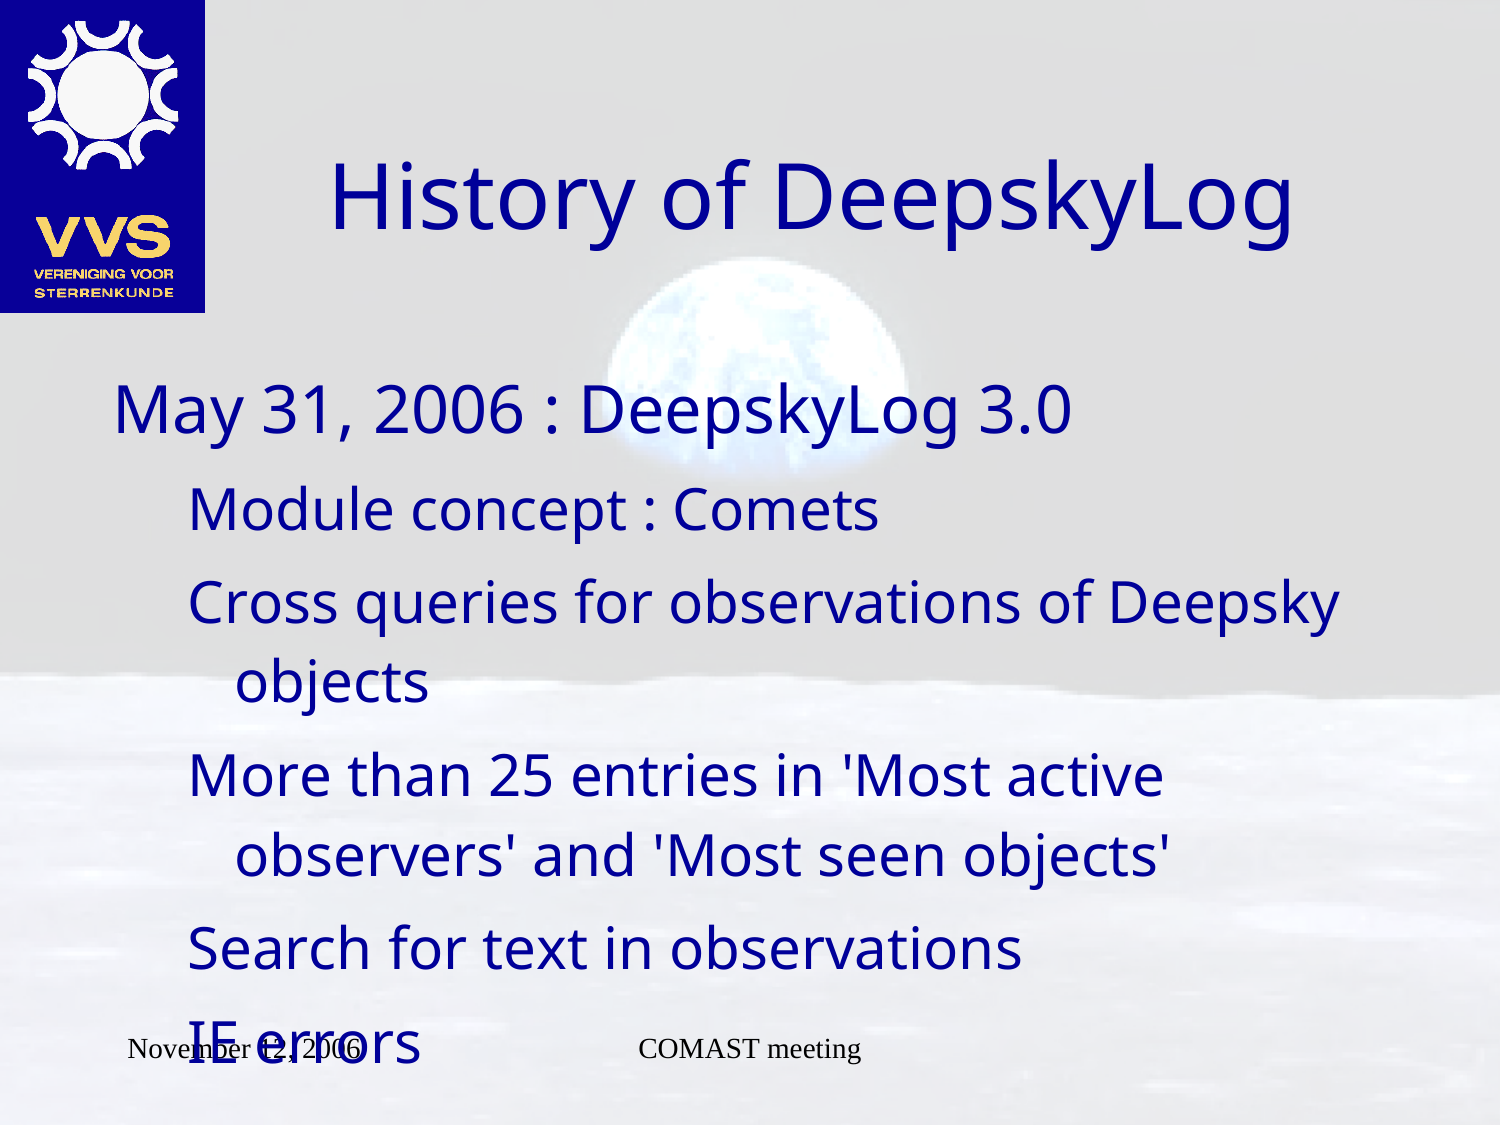

# History of DeepskyLog
May 31, 2006 : DeepskyLog 3.0
Module concept : Comets
Cross queries for observations of Deepsky objects
More than 25 entries in 'Most active observers' and 'Most seen objects'
Search for text in observations
IE errors
November 12, 2006
COMAST meeting